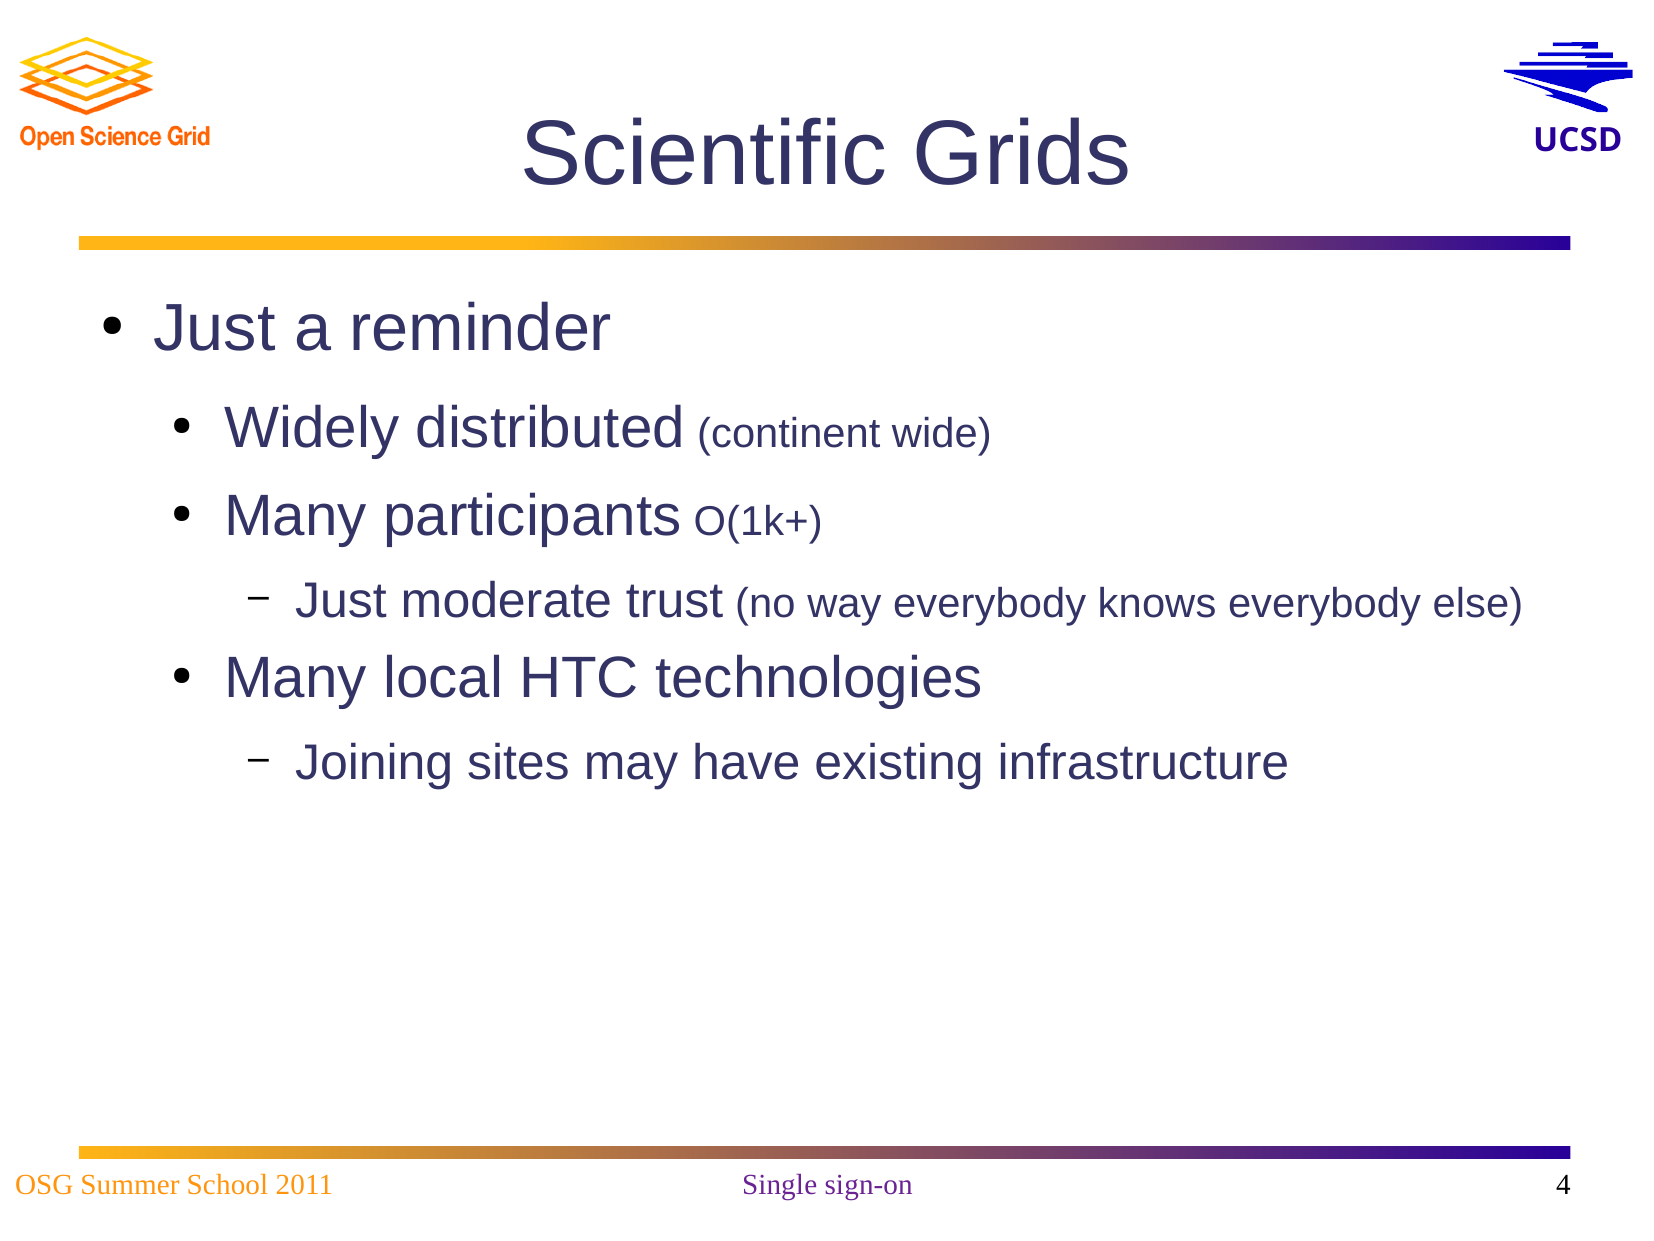

# Scientific Grids
Just a reminder
Widely distributed (continent wide)
Many participants O(1k+)
Just moderate trust (no way everybody knows everybody else)
Many local HTC technologies
Joining sites may have existing infrastructure
OSG Summer School 2011
Single sign-on
4